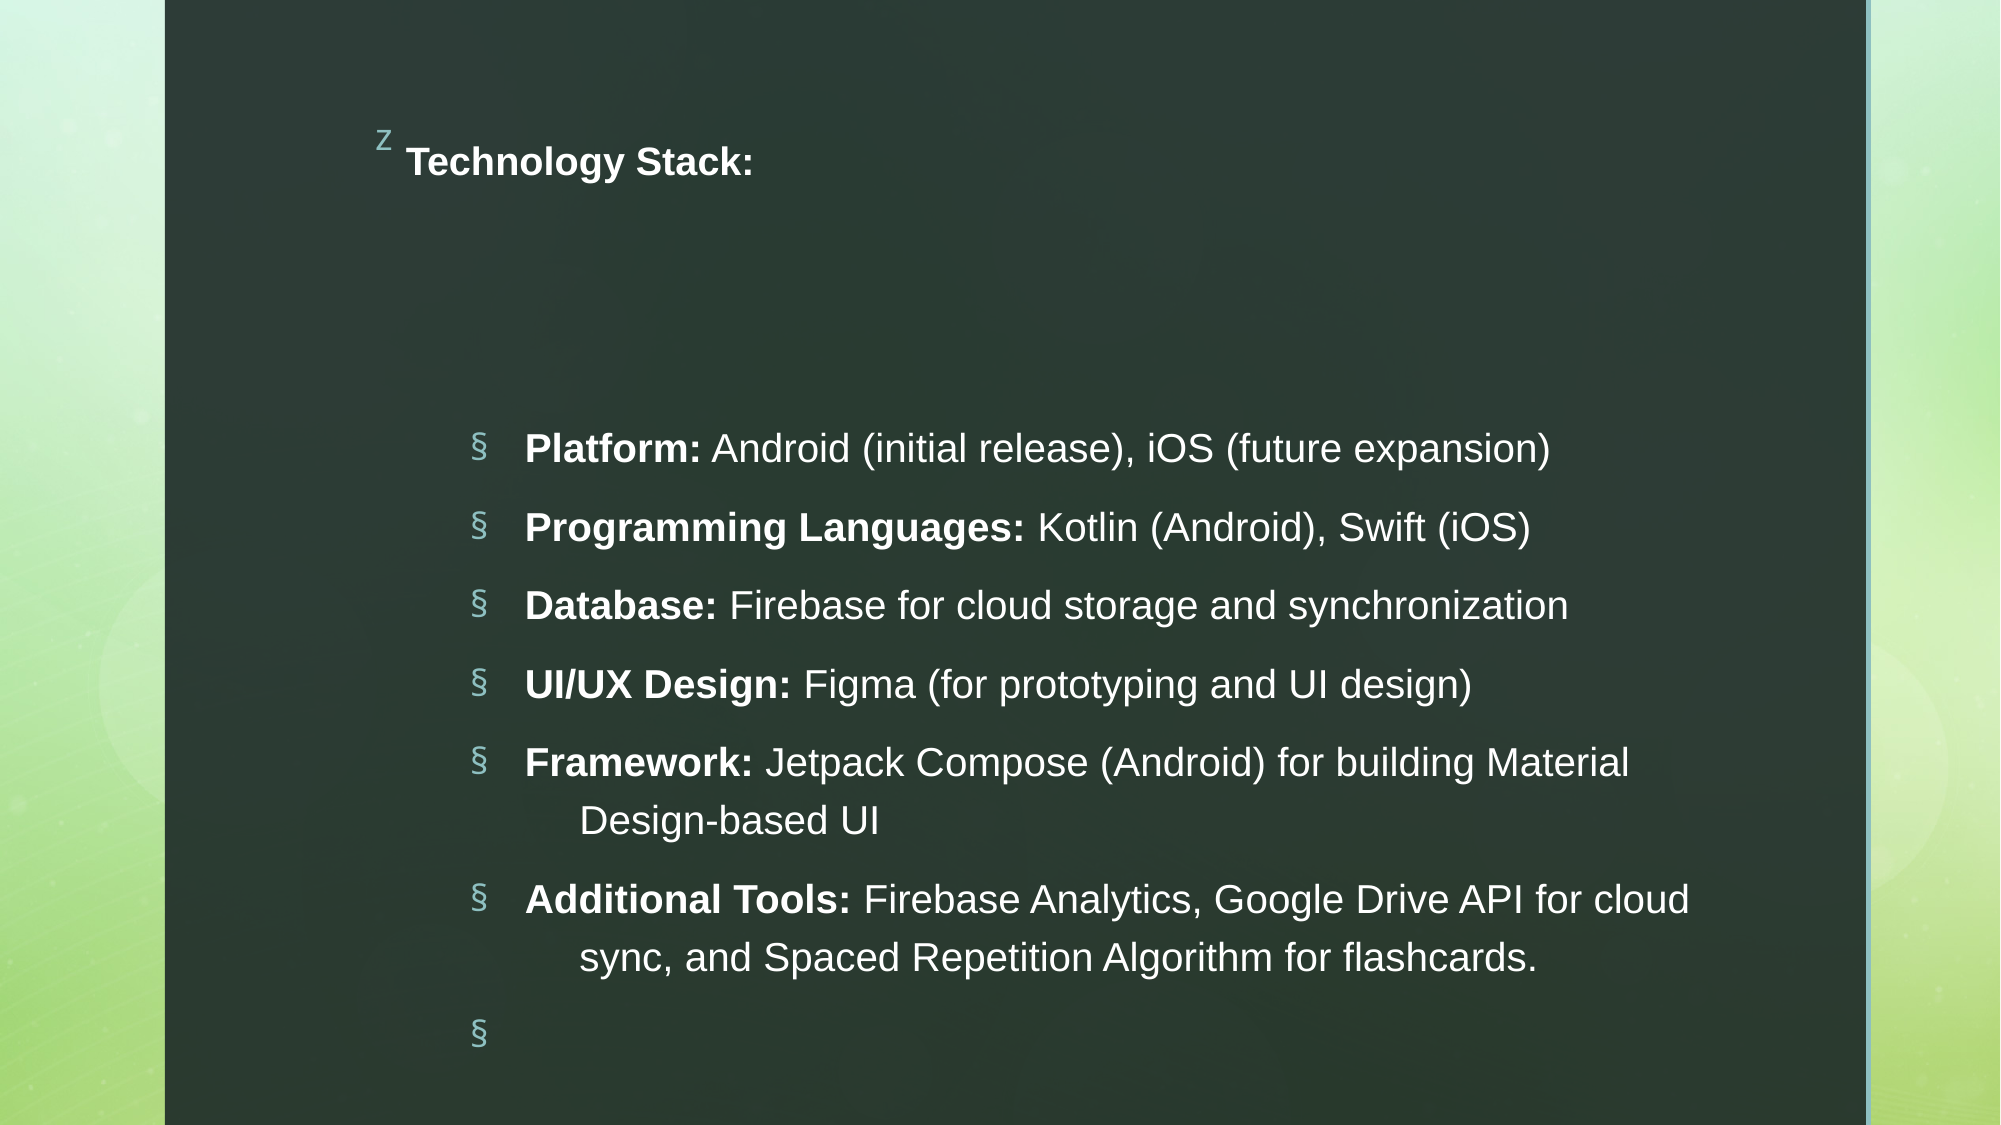

# Technology Stack:
Platform: Android (initial release), iOS (future expansion)
Programming Languages: Kotlin (Android), Swift (iOS)
Database: Firebase for cloud storage and synchronization
UI/UX Design: Figma (for prototyping and UI design)
Framework: Jetpack Compose (Android) for building Material Design-based UI
Additional Tools: Firebase Analytics, Google Drive API for cloud sync, and Spaced Repetition Algorithm for flashcards.